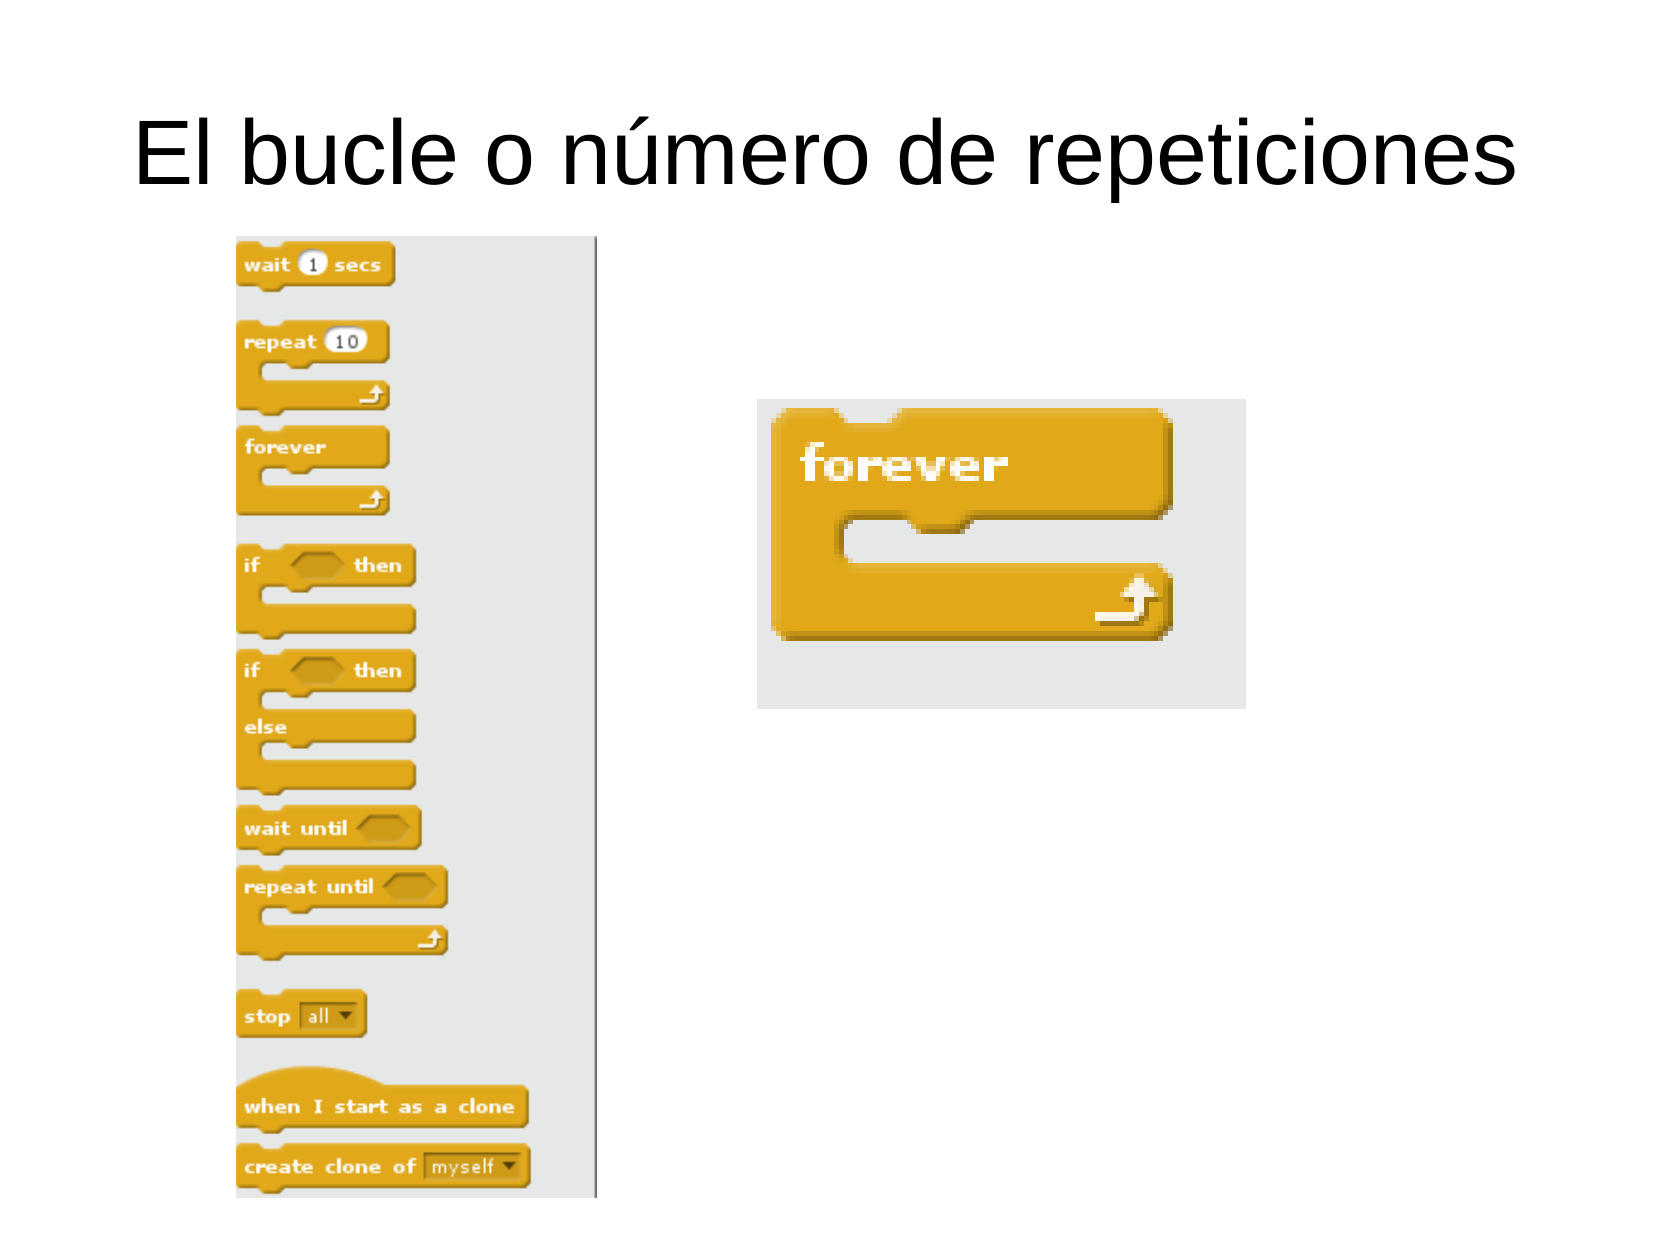

# El bucle o número de repeticiones